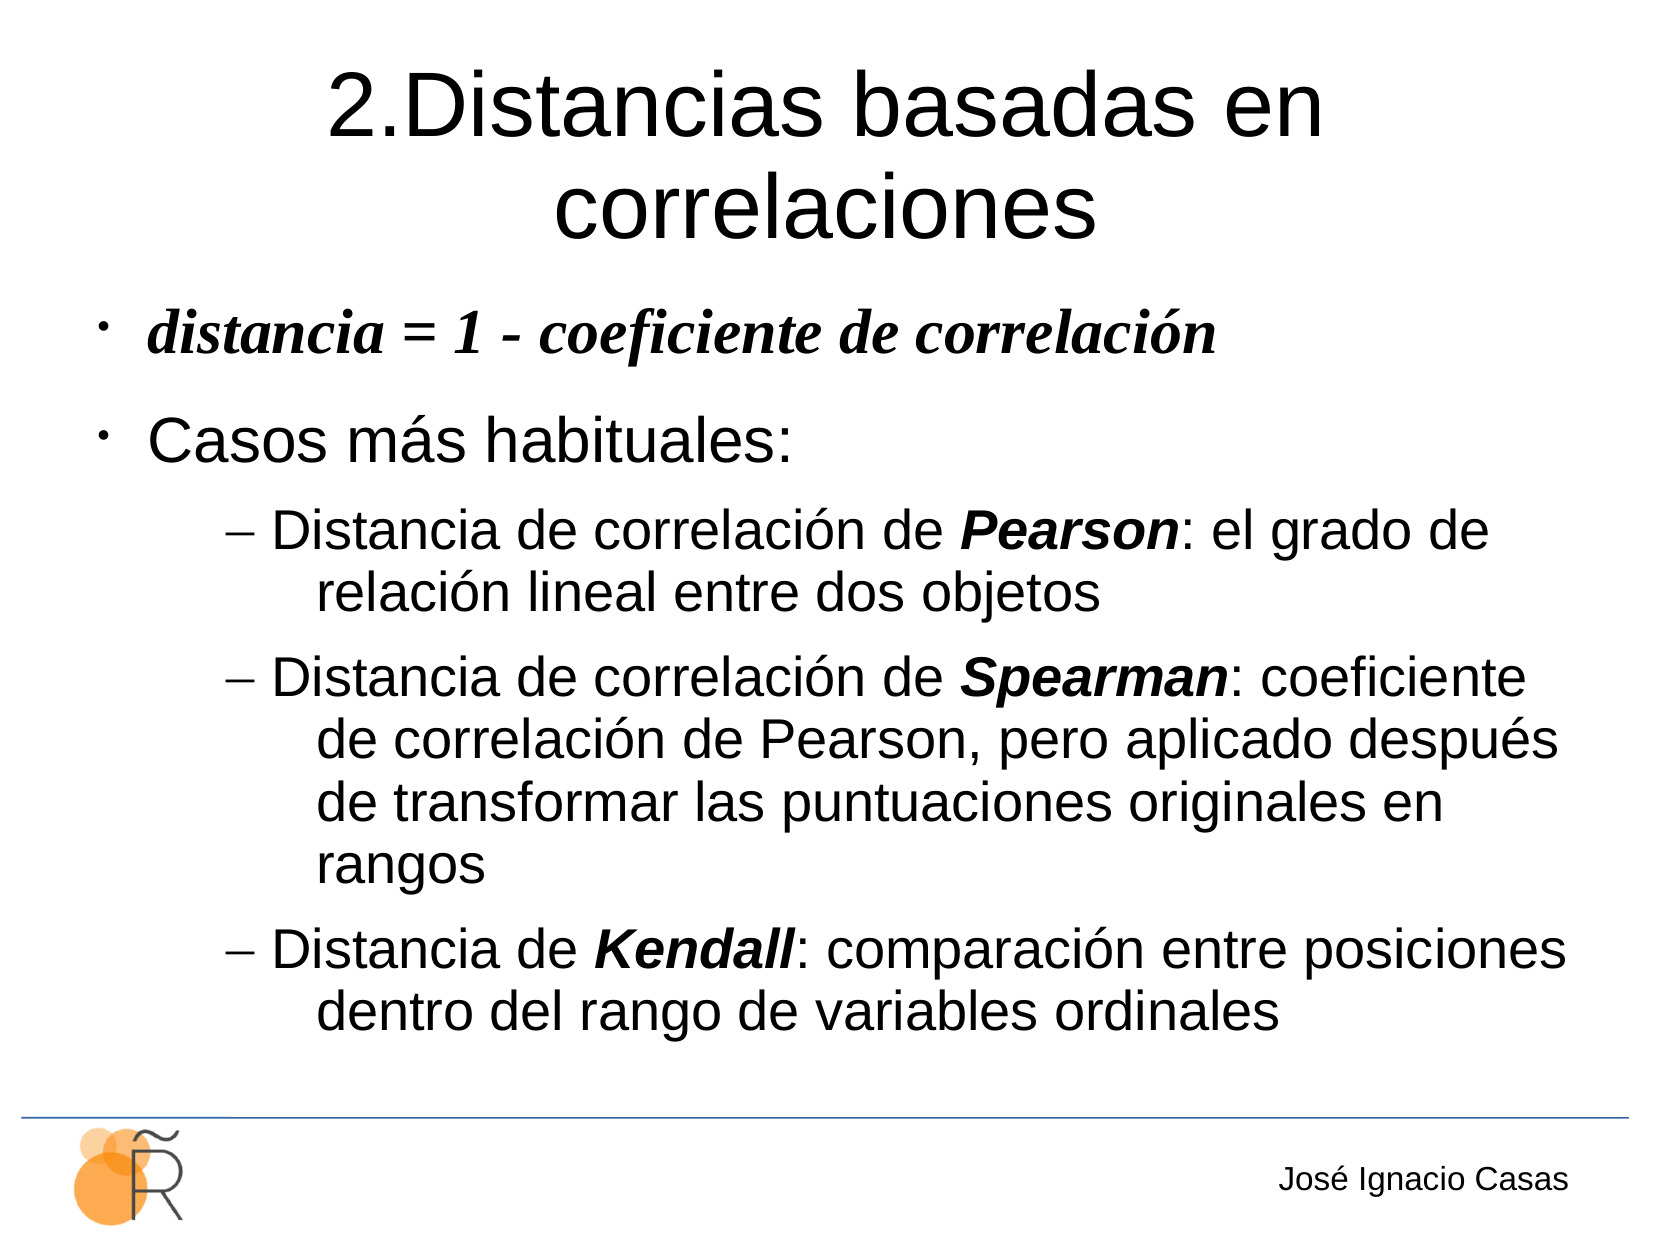

# 2.Distancias basadas en correlaciones
distancia = 1 - coeficiente de correlación
Casos más habituales:
Distancia de correlación de Pearson: el grado de relación lineal entre dos objetos
Distancia de correlación de Spearman: coeficiente de correlación de Pearson, pero aplicado después de transformar las puntuaciones originales en rangos
Distancia de Kendall: comparación entre posiciones dentro del rango de variables ordinales